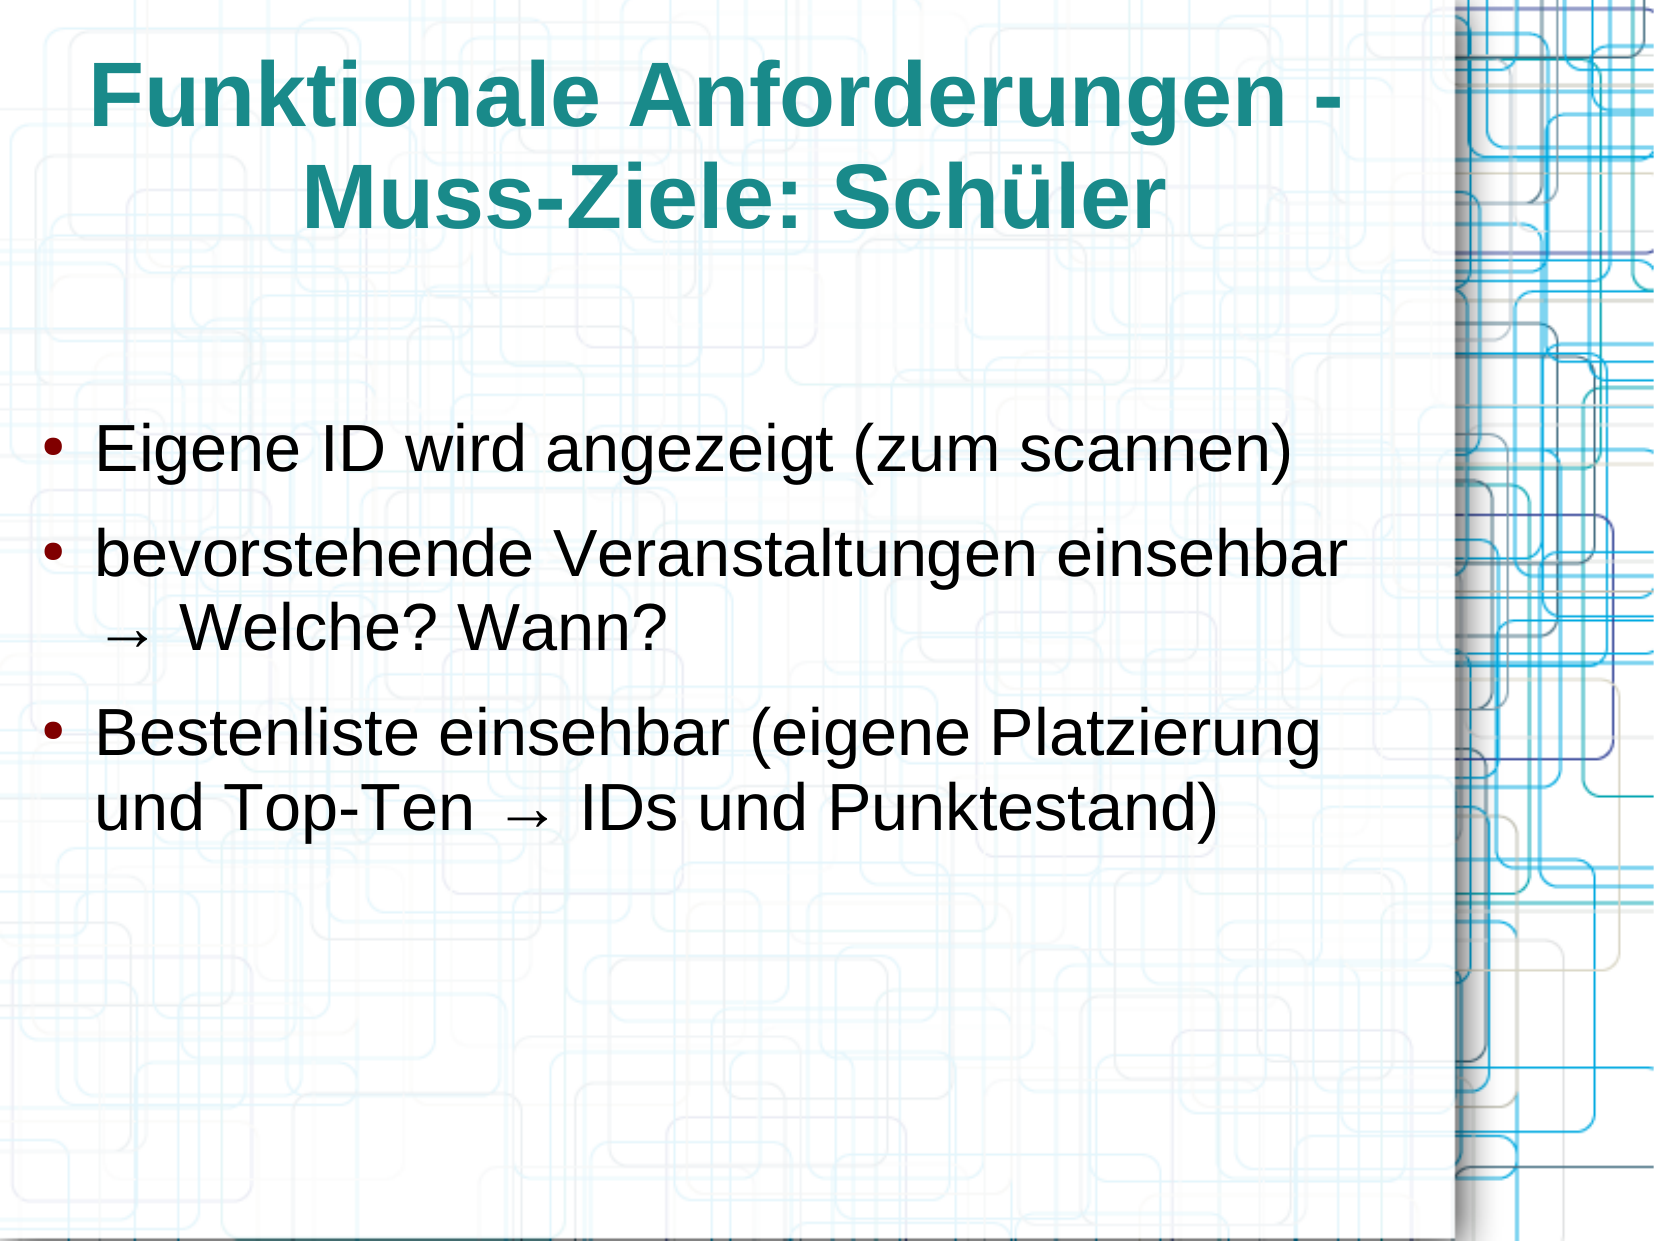

# Funktionale Anforderungen - Muss-Ziele: Schüler
Eigene ID wird angezeigt (zum scannen)
bevorstehende Veranstaltungen einsehbar
→ Welche? Wann?
Bestenliste einsehbar (eigene Platzierung und Top-Ten → IDs und Punktestand)